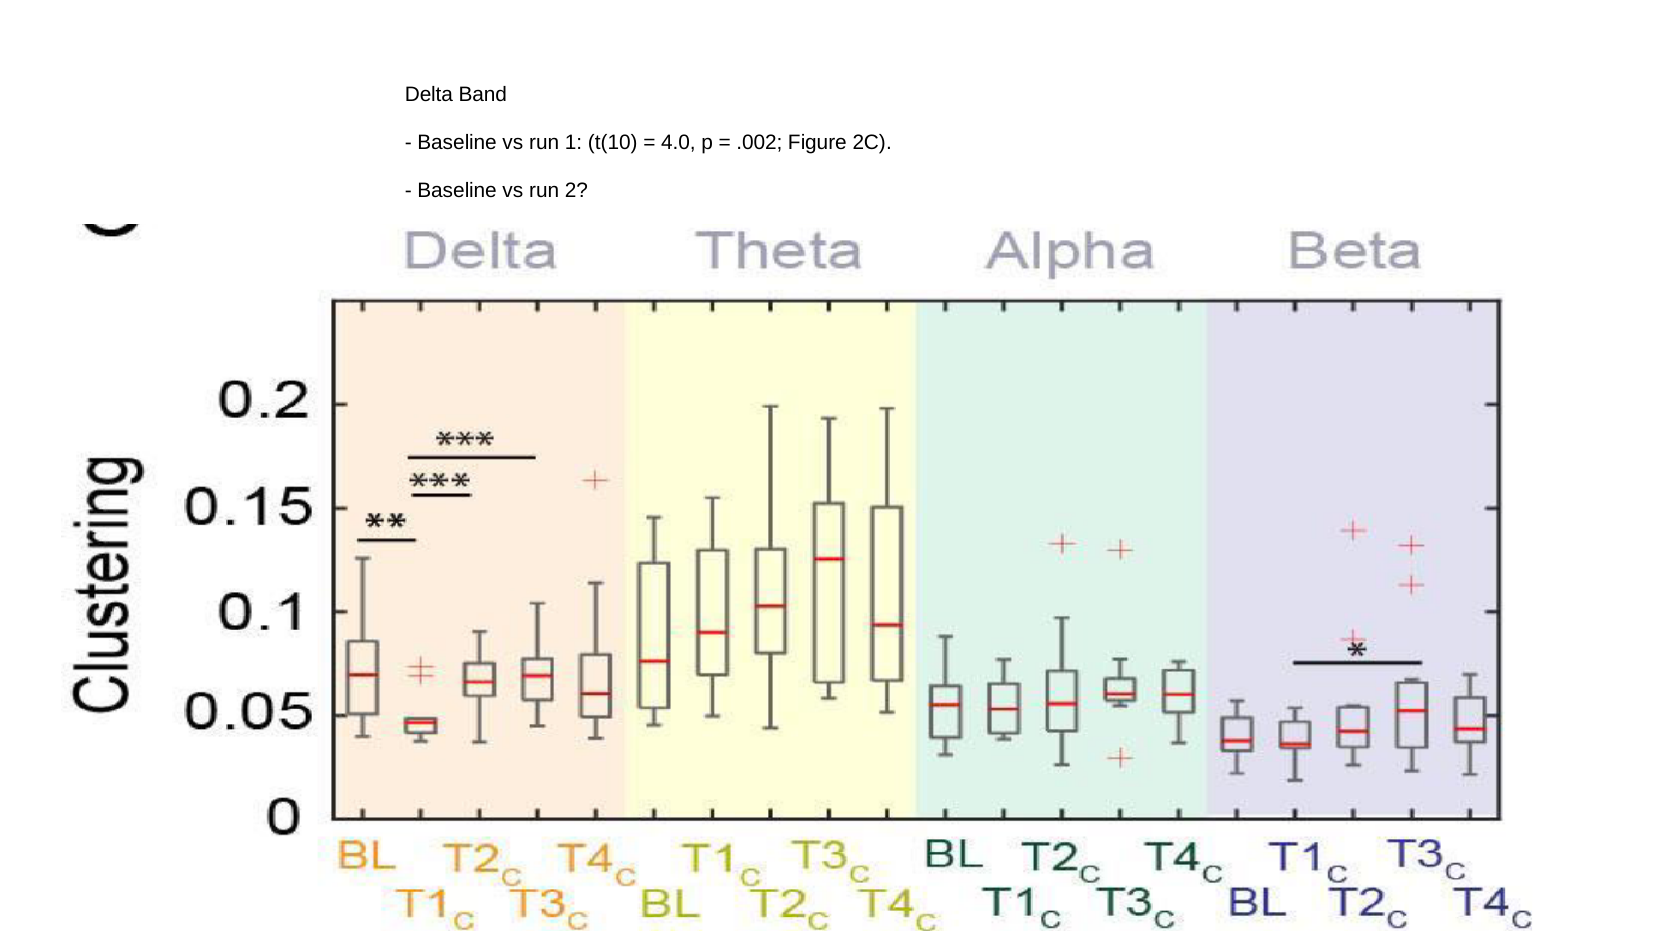

Delta Band
- Baseline vs run 1: (t(10) = 4.0, p = .002; Figure 2C).
- Baseline vs run 2?